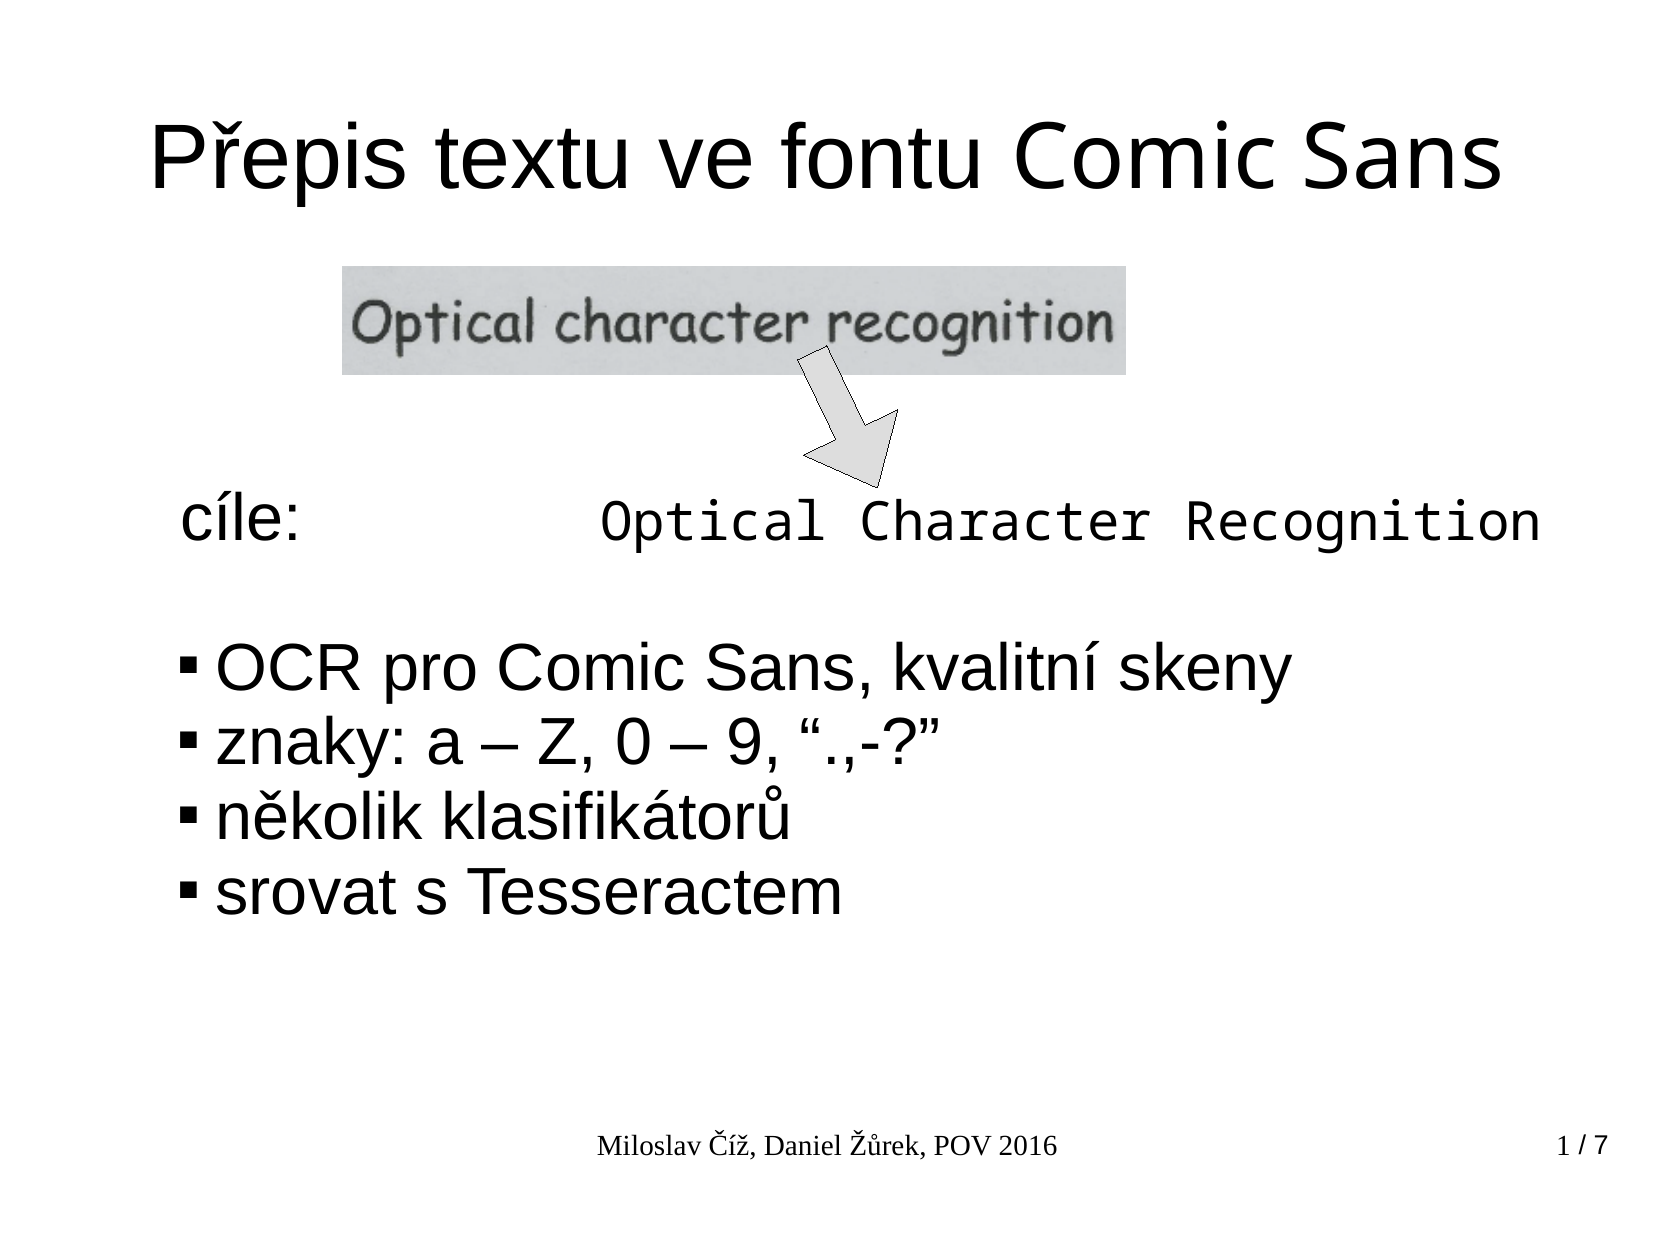

# Přepis textu ve fontu Comic Sans
cíle:
OCR pro Comic Sans, kvalitní skeny
znaky: a – Z, 0 – 9, “.,-?”
několik klasifikátorů
srovat s Tesseractem
Optical Character Recognition
Miloslav Číž, Daniel Žůrek, POV 2016
1
/ 7